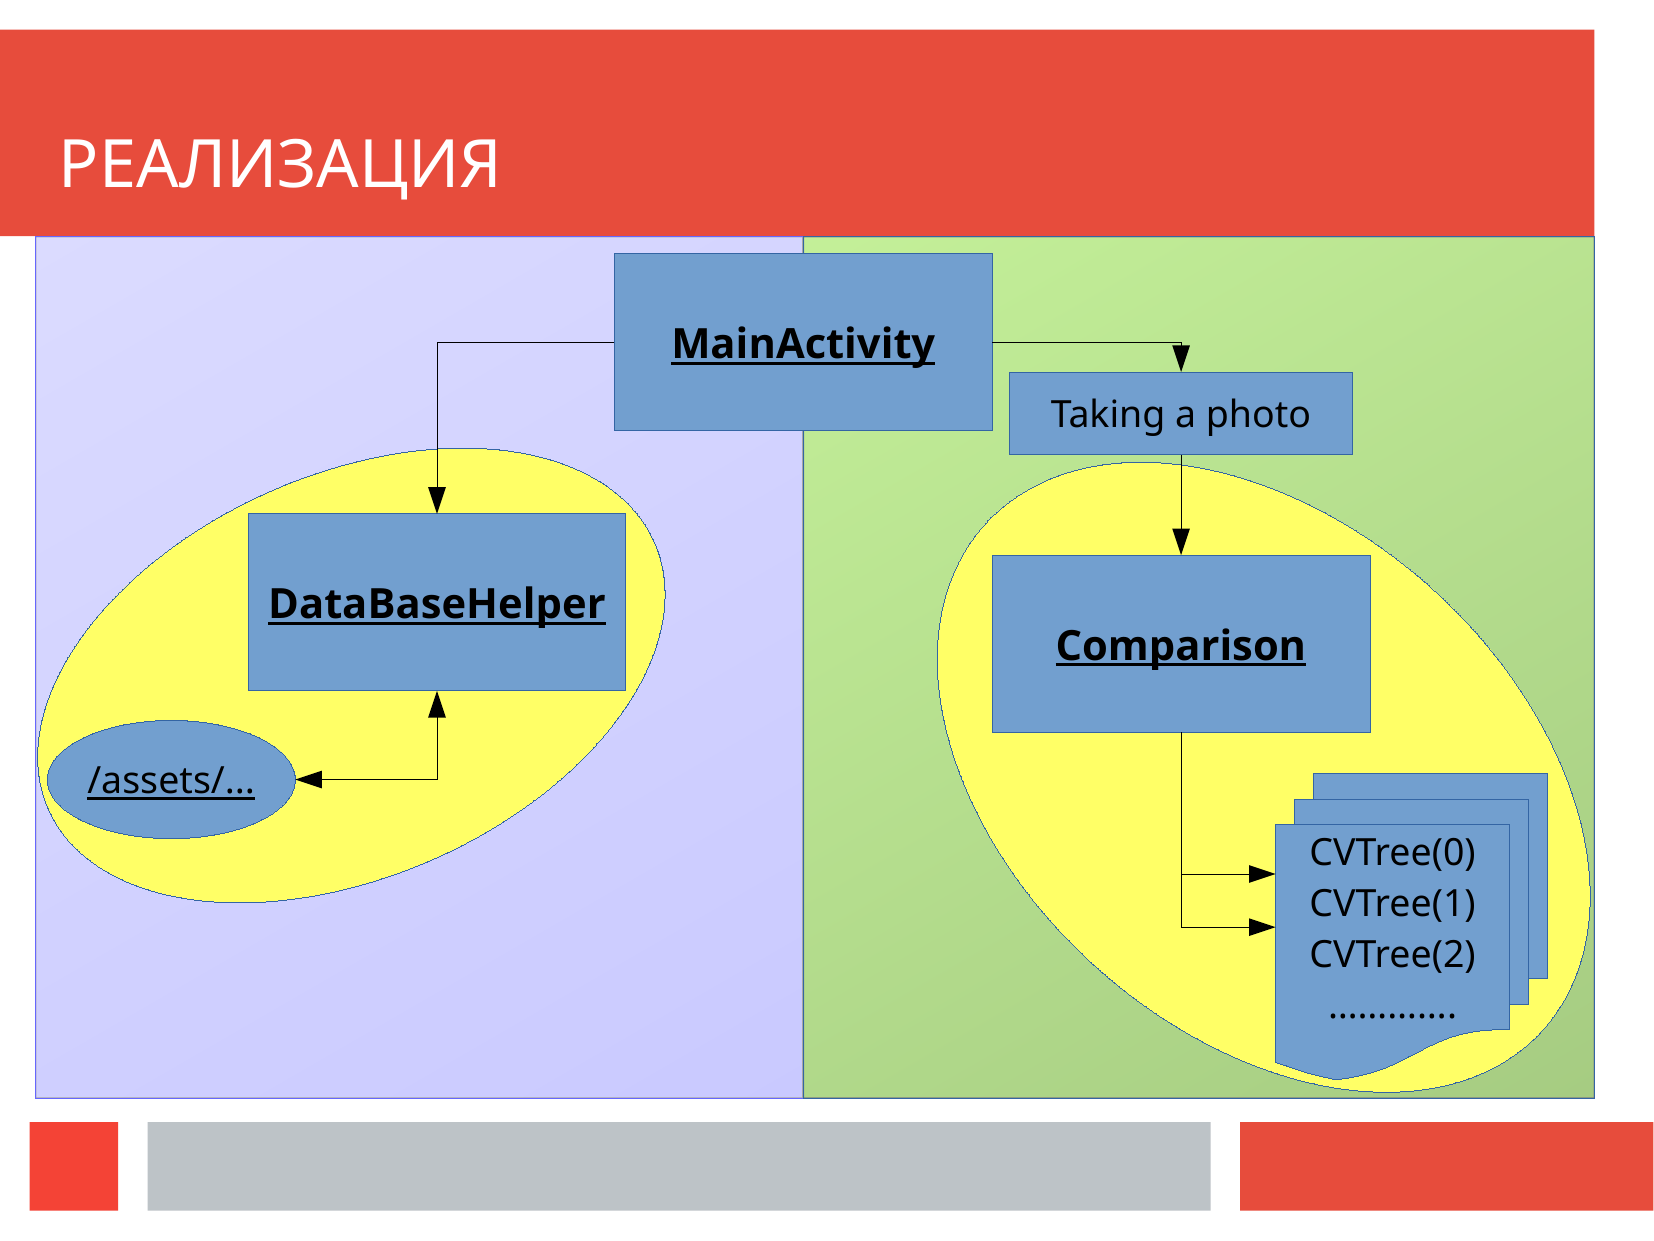

# РЕАЛИЗАЦИЯ
MainActivity
Taking a photo
DataBaseHelper
Comparison
/assets/...
CVTree(0)
CVTree(1)
CVTree(2)
………….